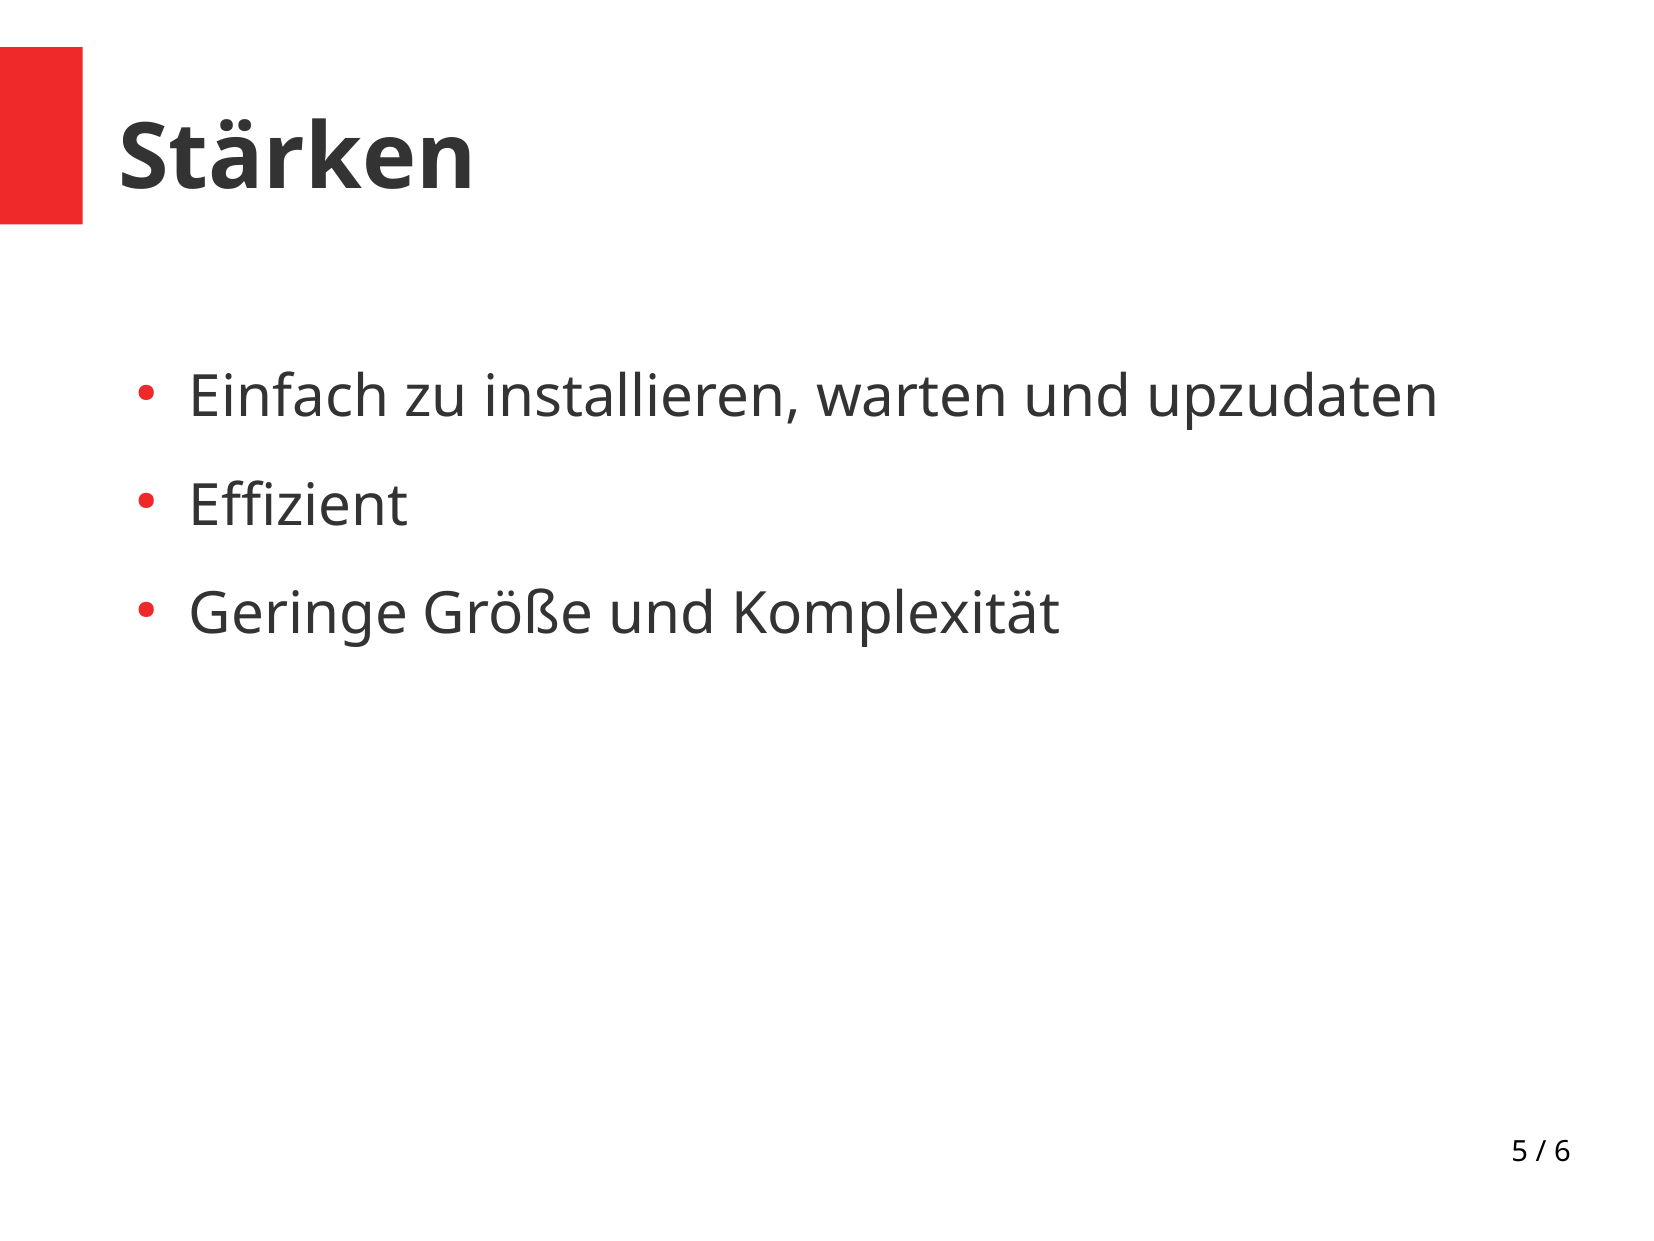

# Stärken
Einfach zu installieren, warten und upzudaten
Effizient
Geringe Größe und Komplexität
5